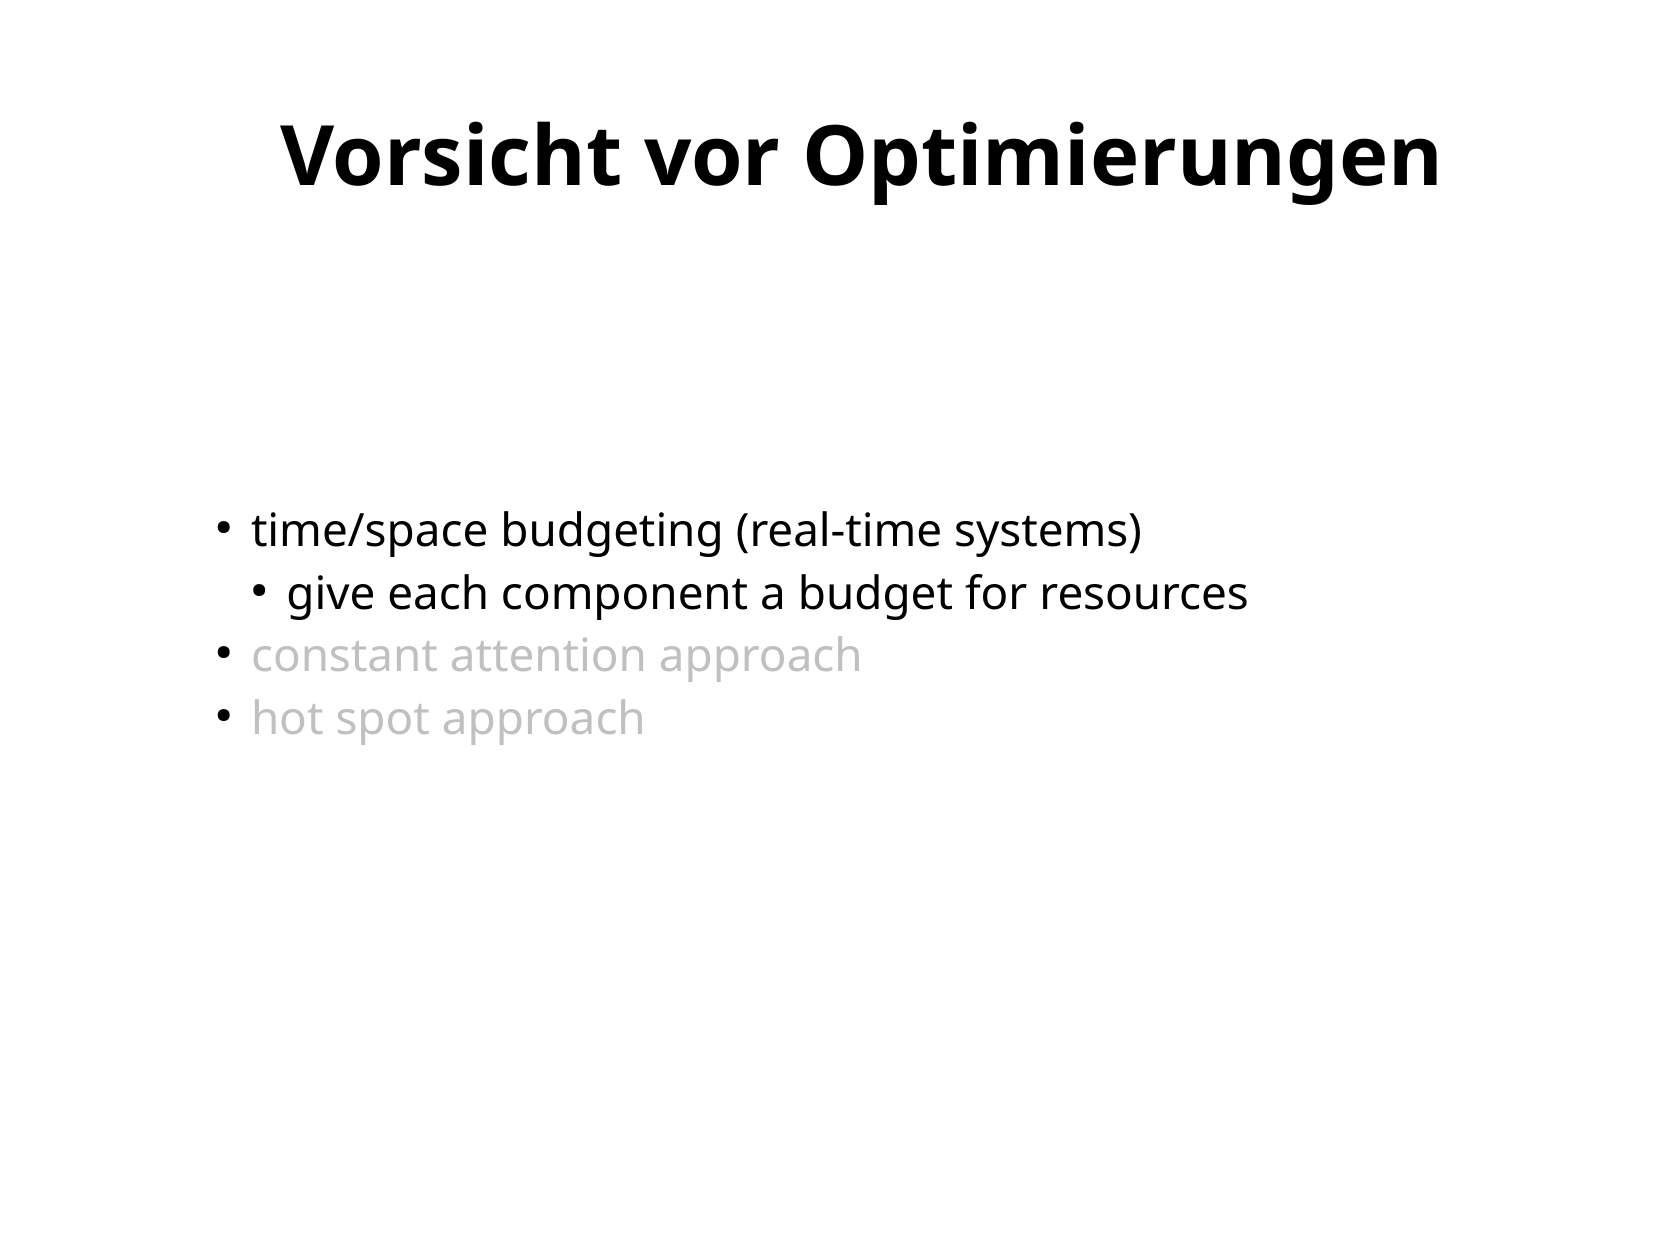

# Vorsicht vor Optimierungen
time/space budgeting (real-time systems)
give each component a budget for resources
constant attention approach
hot spot approach